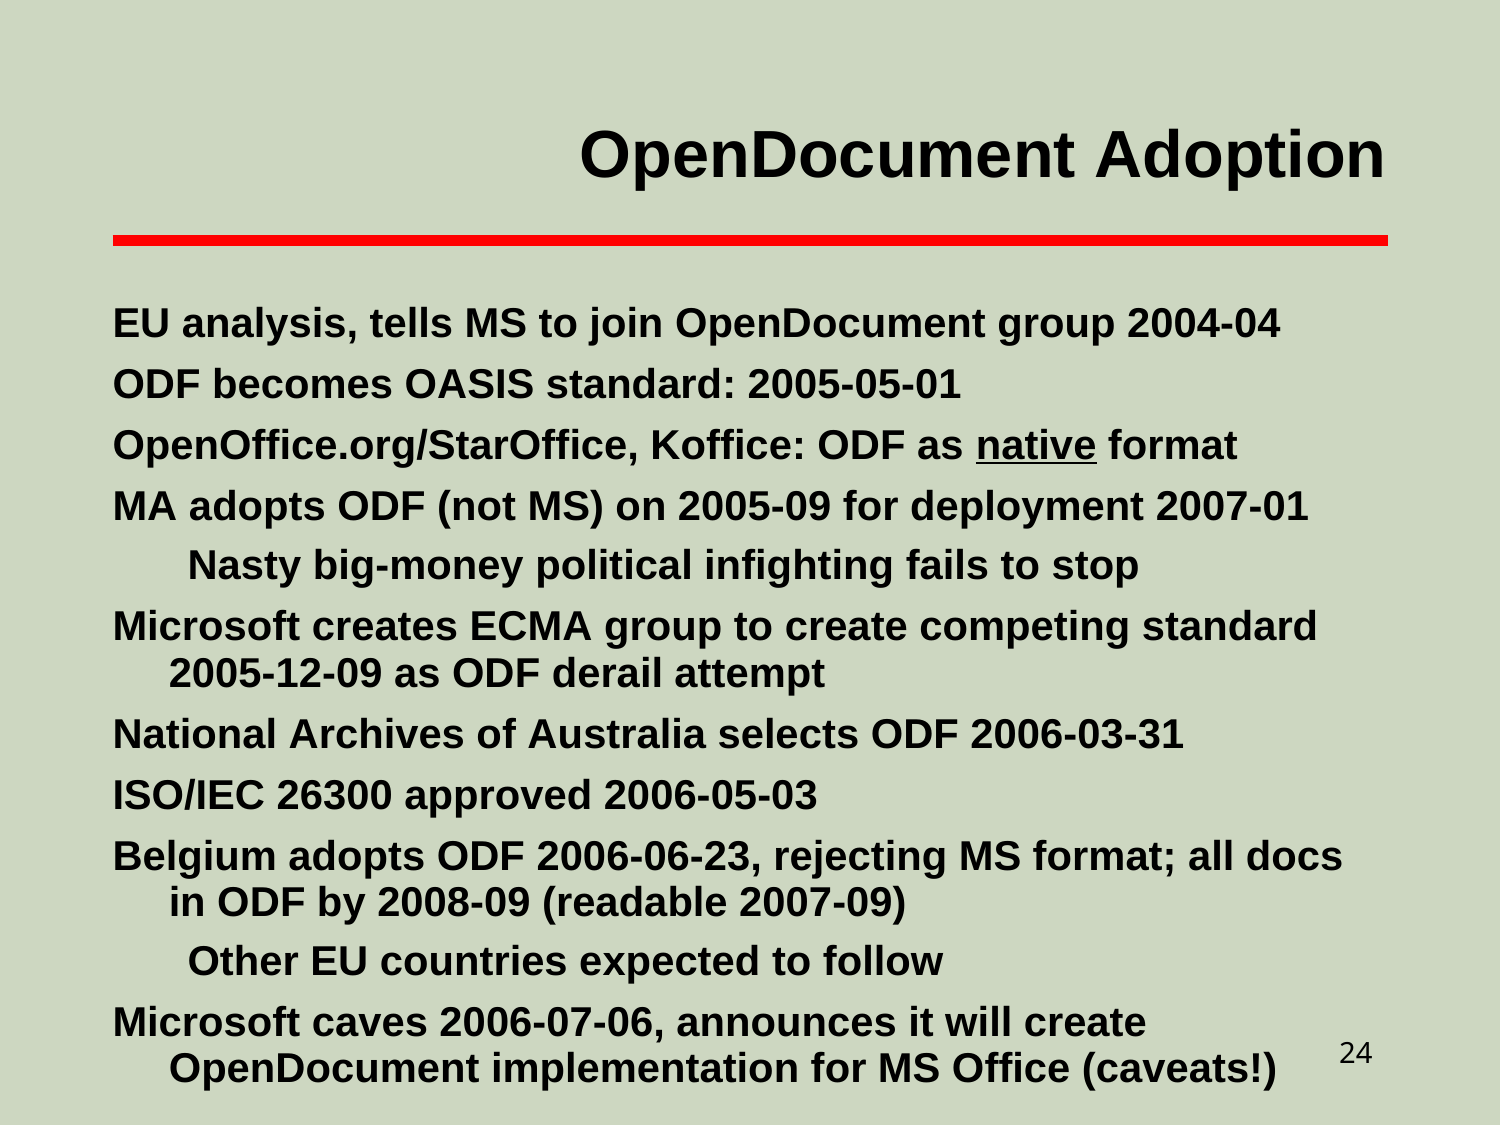

# OpenDocument Adoption
EU analysis, tells MS to join OpenDocument group 2004-04
ODF becomes OASIS standard: 2005-05-01
OpenOffice.org/StarOffice, Koffice: ODF as native format
MA adopts ODF (not MS) on 2005-09 for deployment 2007-01
Nasty big-money political infighting fails to stop
Microsoft creates ECMA group to create competing standard 2005-12-09 as ODF derail attempt
National Archives of Australia selects ODF 2006-03-31
ISO/IEC 26300 approved 2006-05-03
Belgium adopts ODF 2006-06-23, rejecting MS format; all docs in ODF by 2008-09 (readable 2007-09)
Other EU countries expected to follow
Microsoft caves 2006-07-06, announces it will create OpenDocument implementation for MS Office (caveats!)